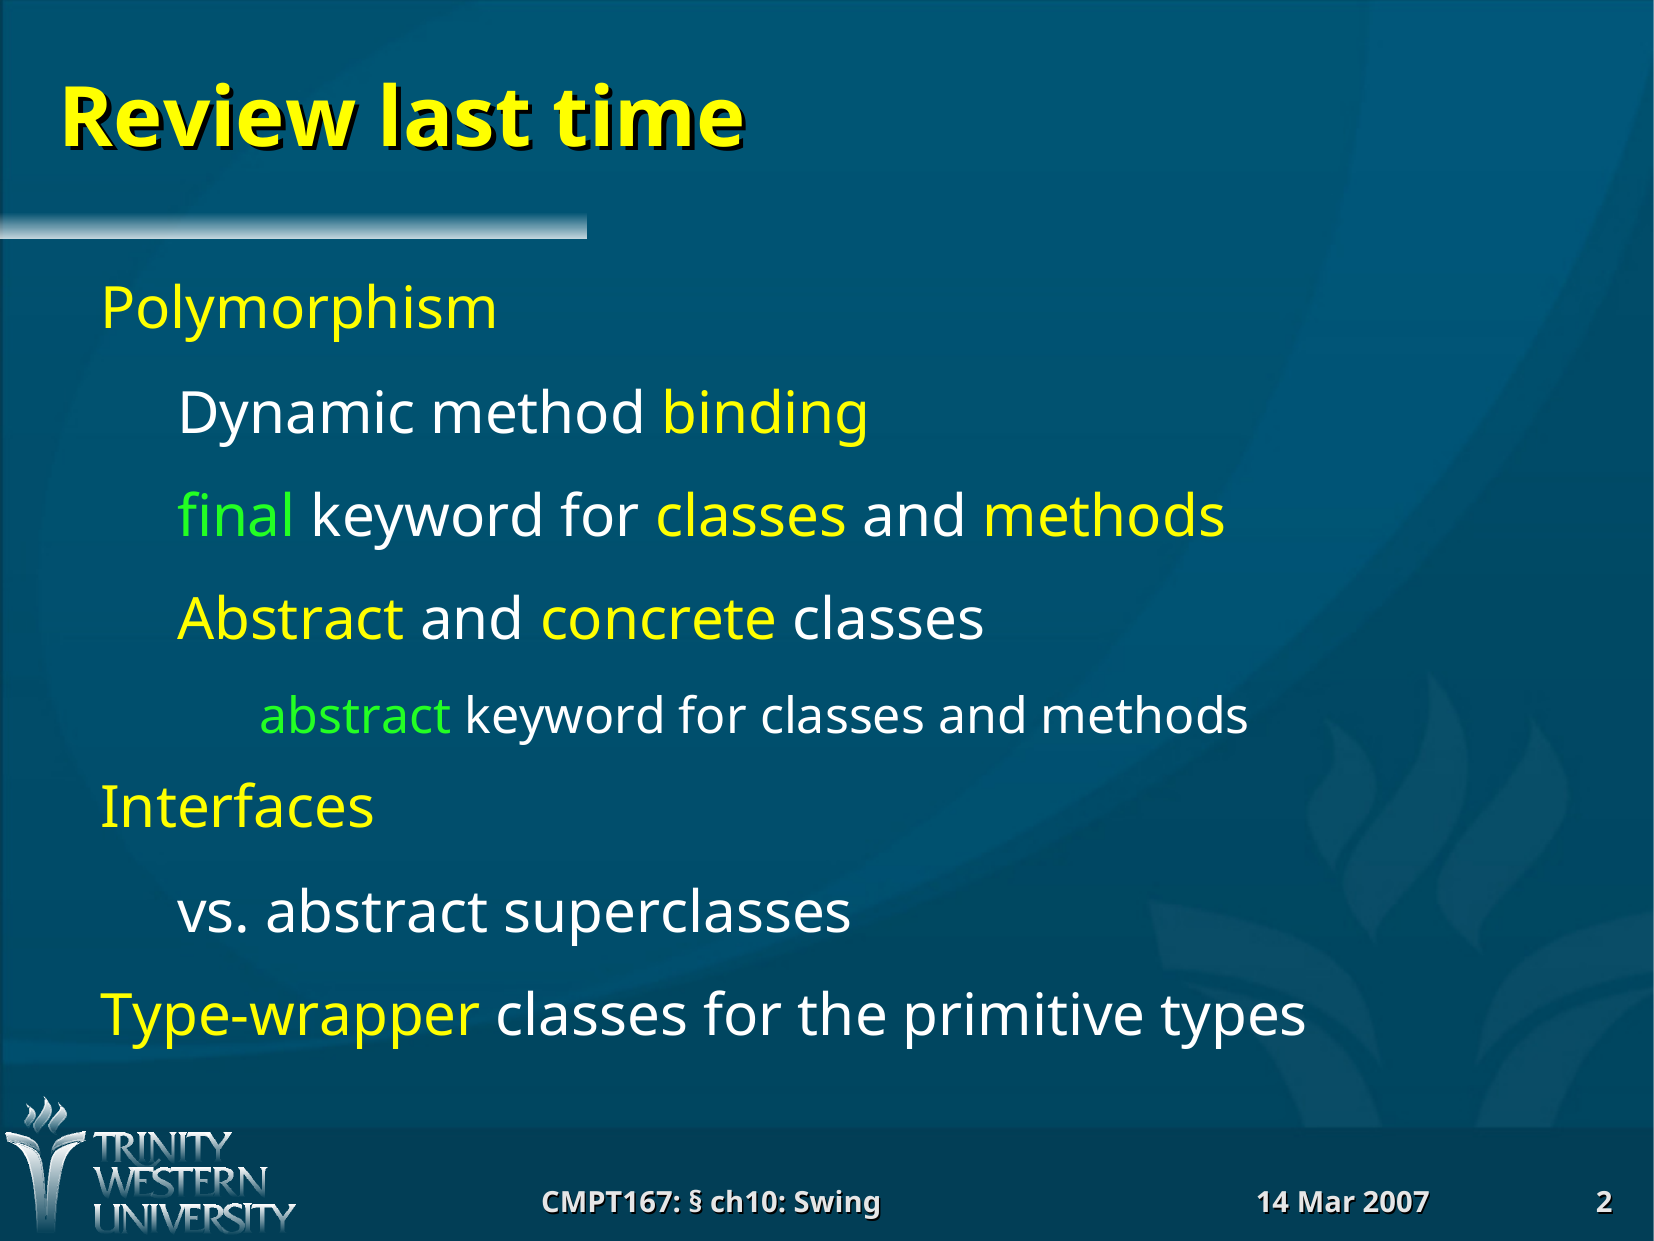

# Review last time
Polymorphism
Dynamic method binding
final keyword for classes and methods
Abstract and concrete classes
abstract keyword for classes and methods
Interfaces
vs. abstract superclasses
Type-wrapper classes for the primitive types
CMPT167: § ch10: Swing
14 Mar 2007
2